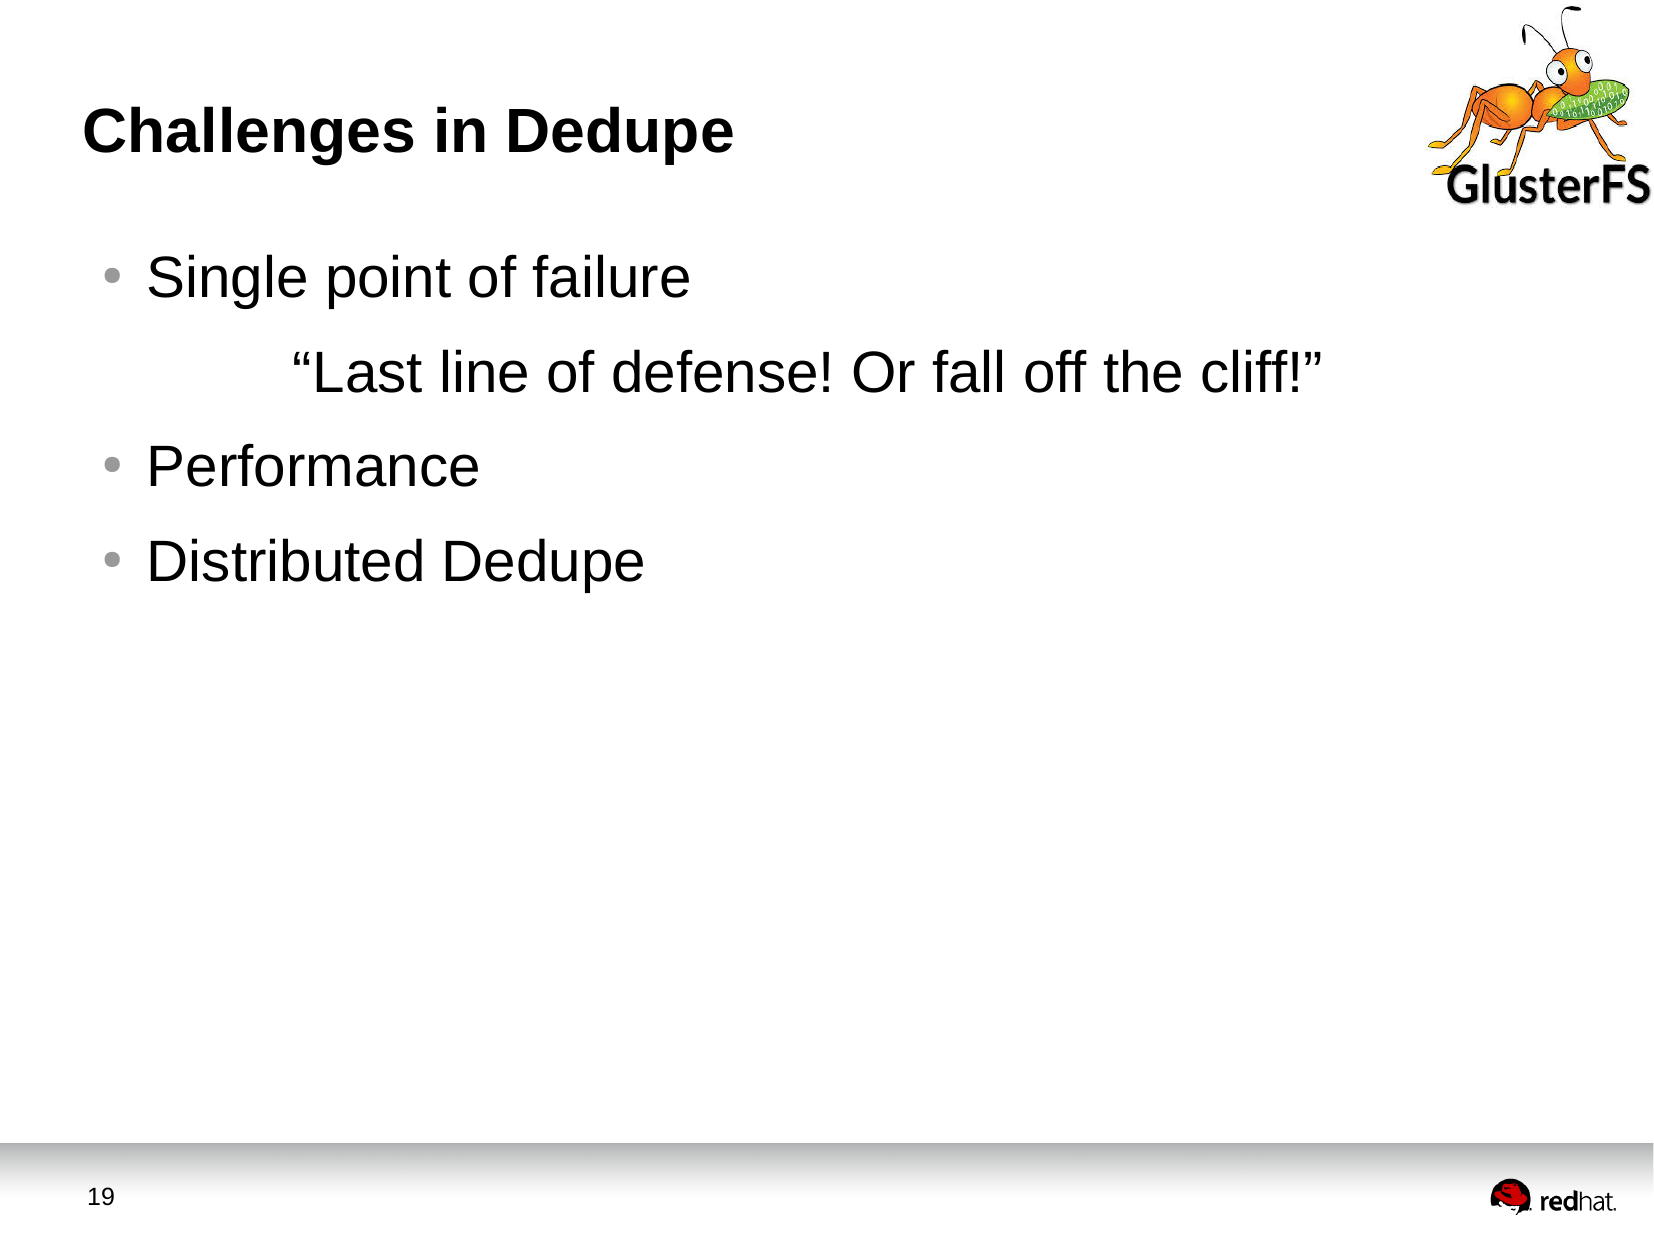

# Challenges in Dedupe
Single point of failure
 “Last line of defense! Or fall off the cliff!”
Performance
Distributed Dedupe